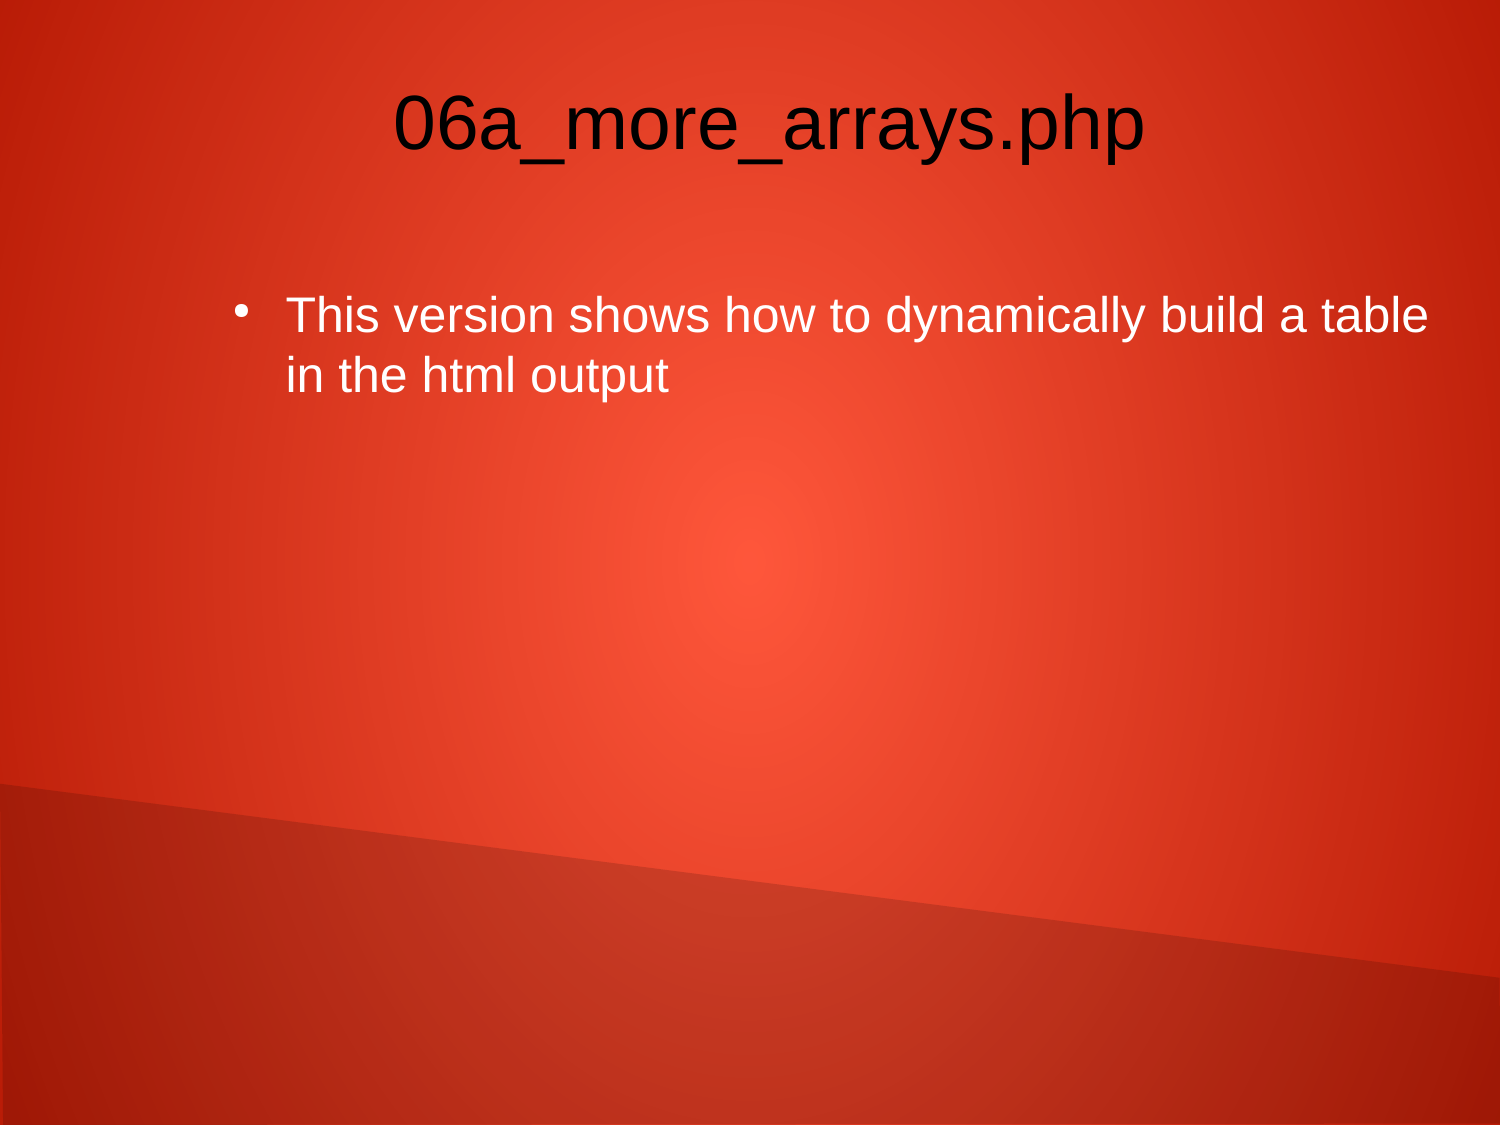

# 06a_more_arrays.php
This version shows how to dynamically build a table in the html output